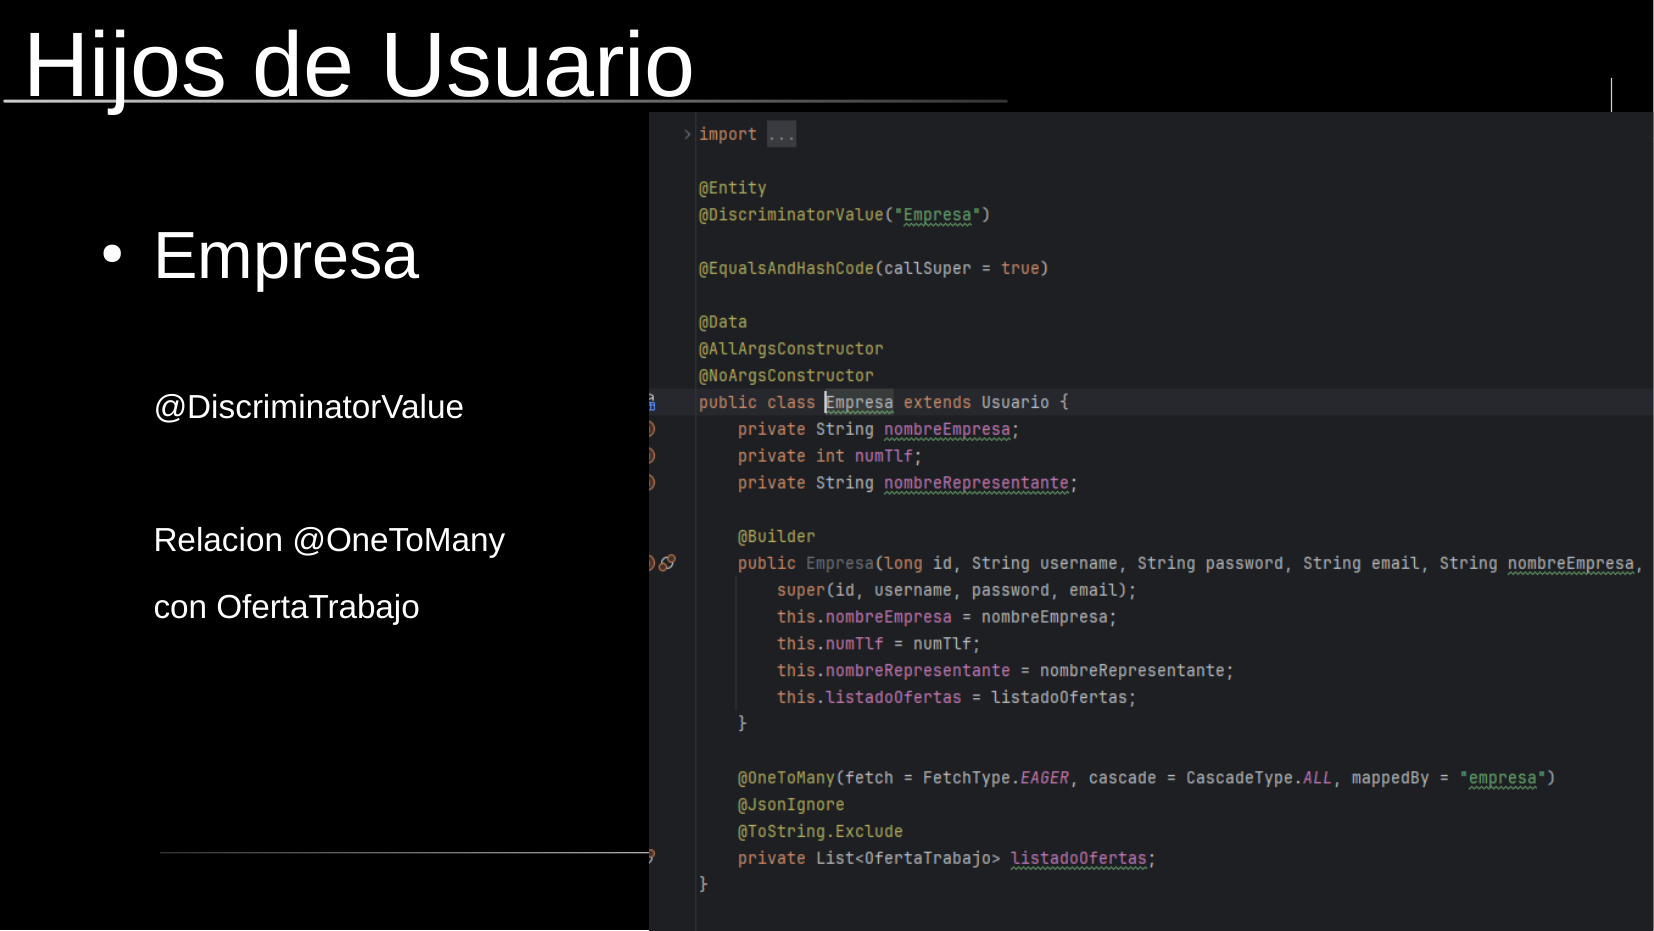

# Hijos de Usuario
Empresa
@DiscriminatorValue
Relacion @OneToMany
con OfertaTrabajo
4